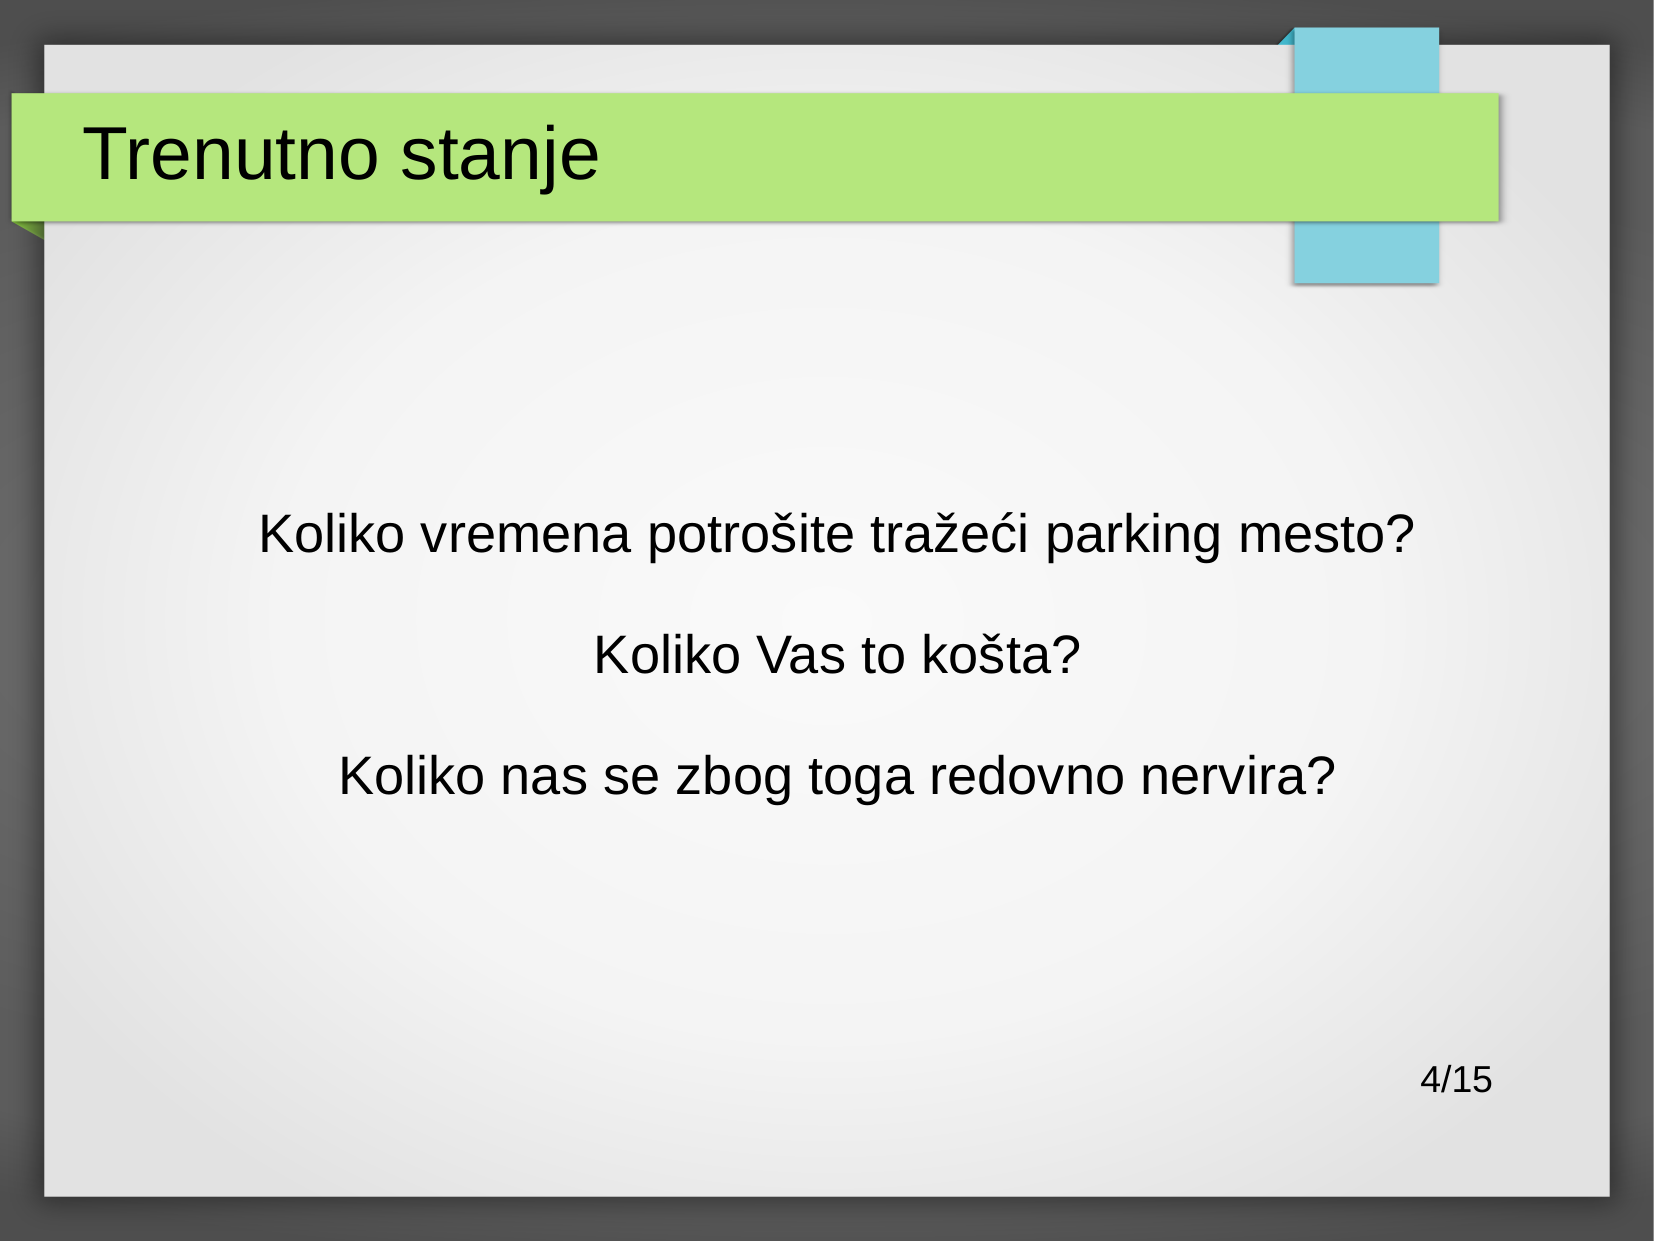

# Trenutno stanje
 Koliko vremena potrošite tražeći parking mesto?
 Koliko Vas to košta?
 Koliko nas se zbog toga redovno nervira?
4/15